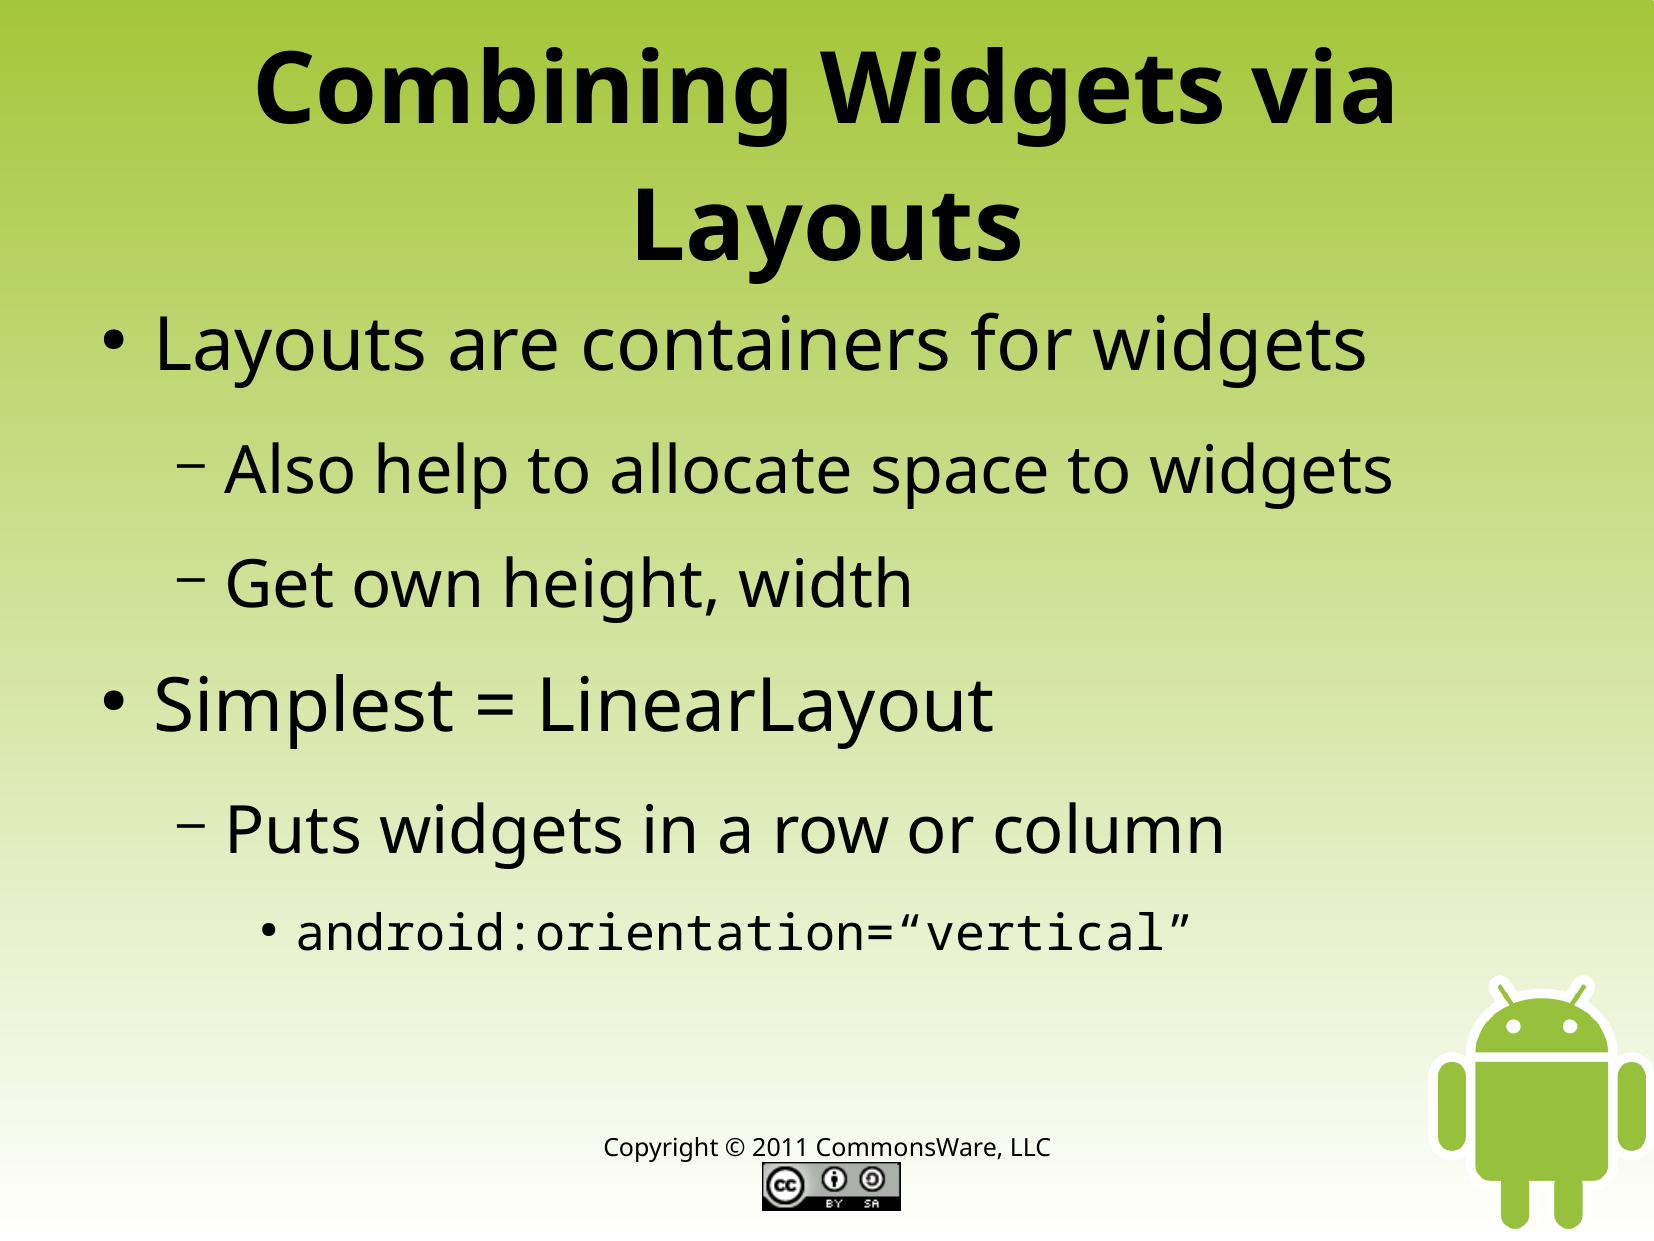

# Combining Widgets via Layouts
Layouts are containers for widgets
Also help to allocate space to widgets
Get own height, width
Simplest = LinearLayout
Puts widgets in a row or column
android:orientation=“vertical”